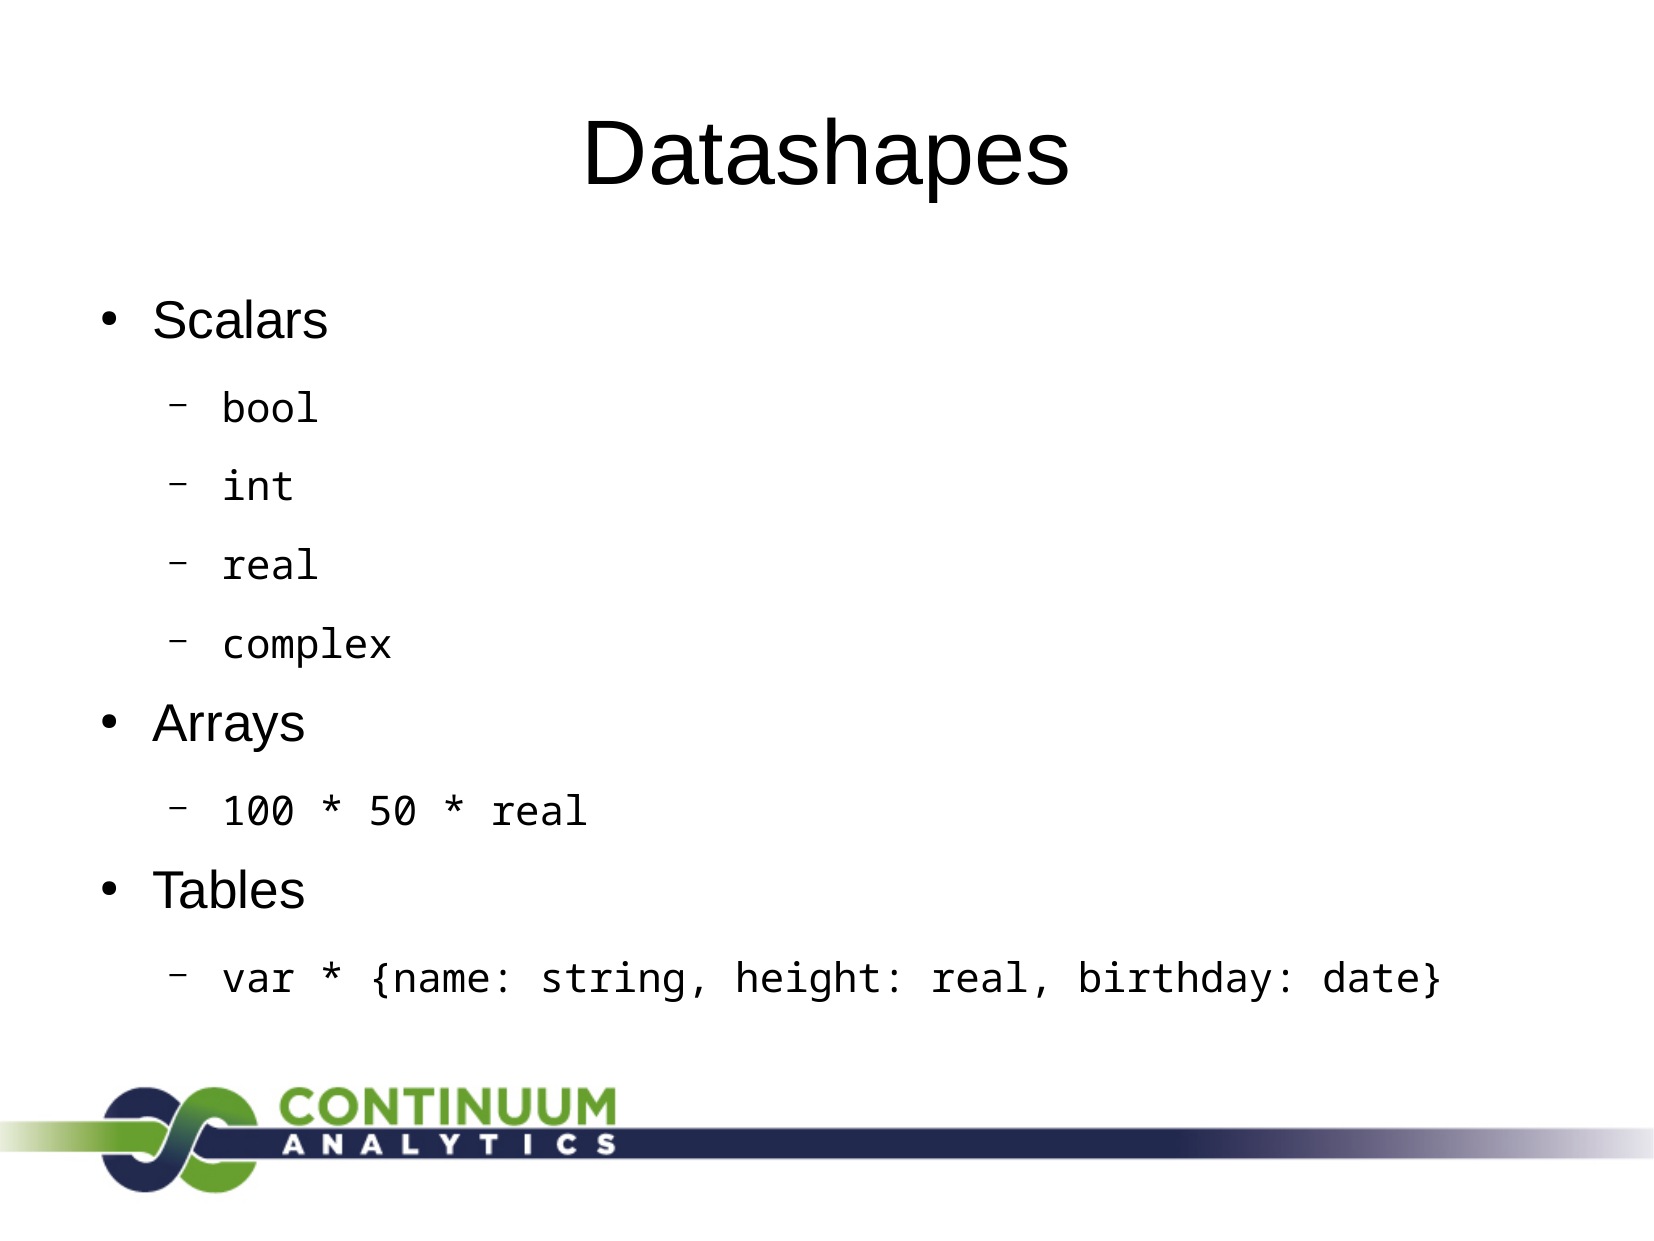

# Datashapes
Scalars
bool
int
real
complex
Arrays
100 * 50 * real
Tables
var * {name: string, height: real, birthday: date}